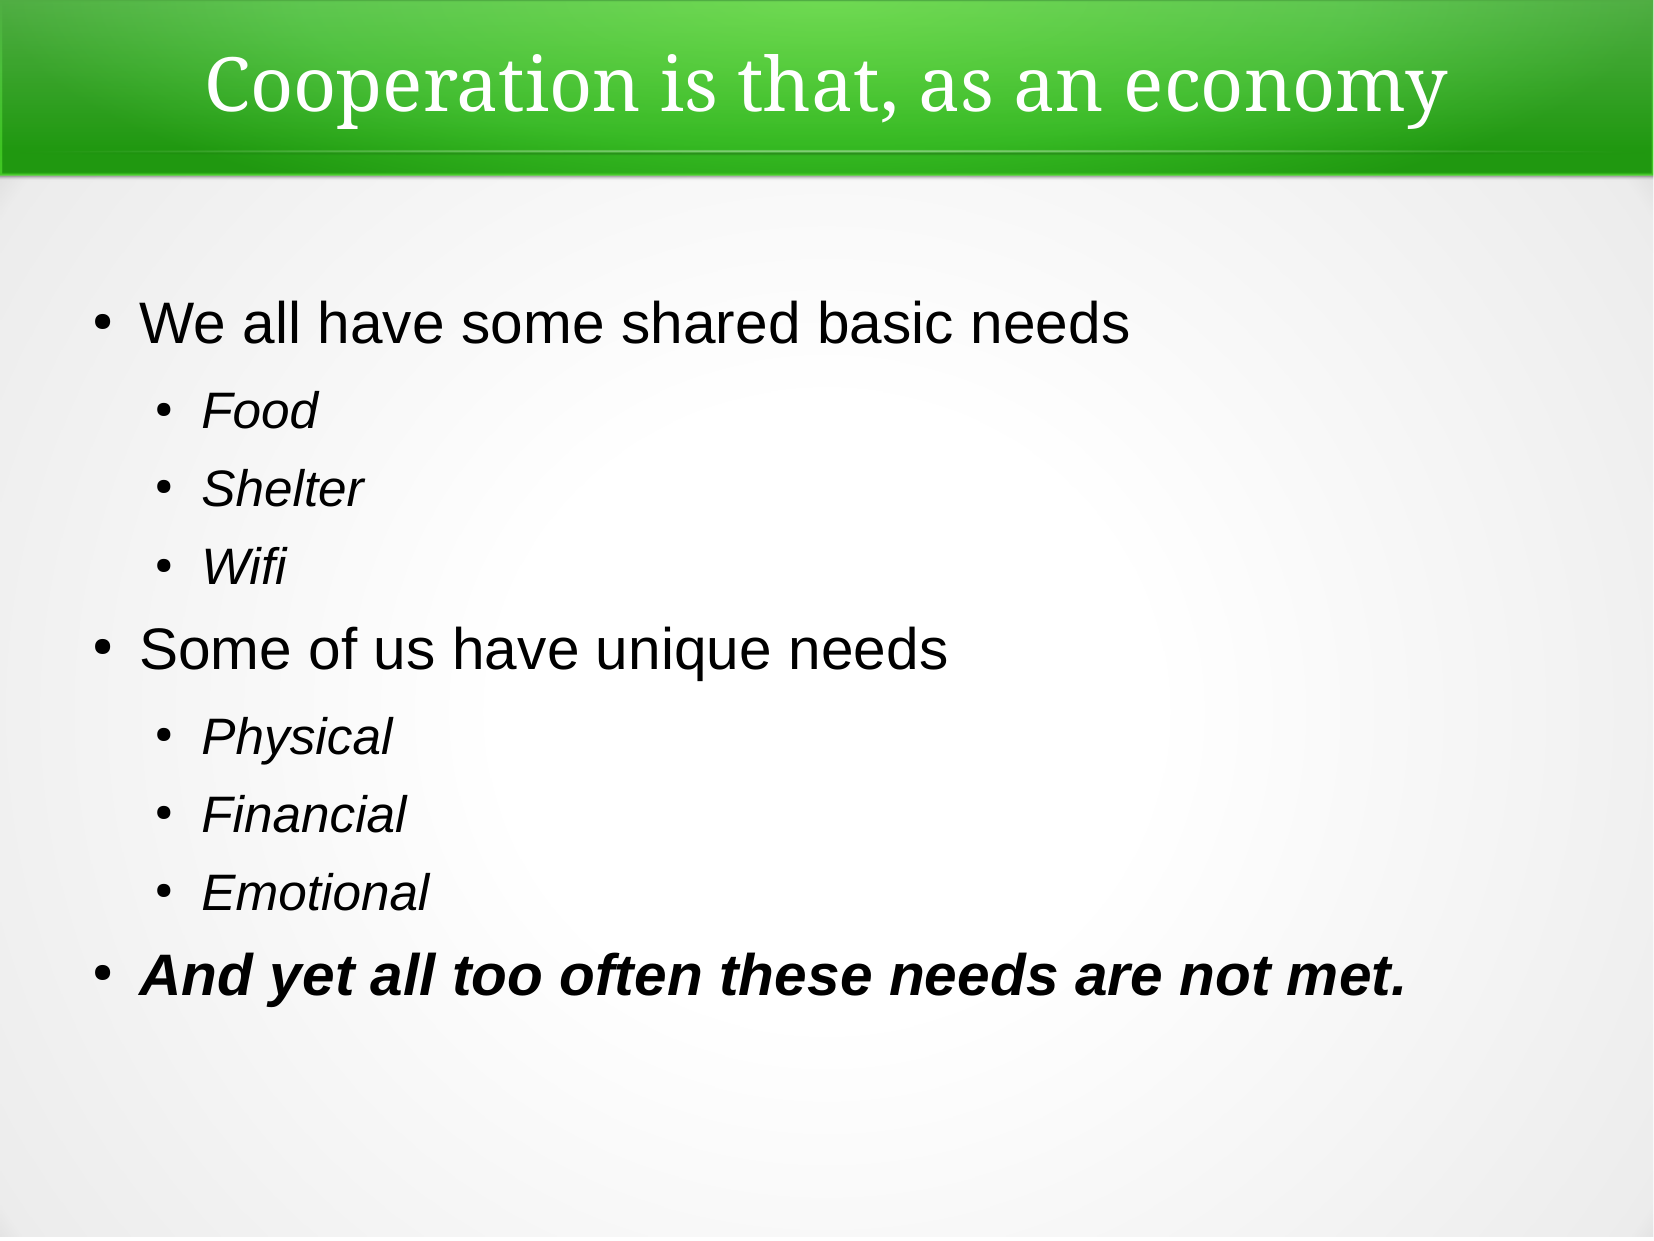

# Cooperation is that, as an economy
We all have some shared basic needs
Food
Shelter
Wifi
Some of us have unique needs
Physical
Financial
Emotional
And yet all too often these needs are not met.